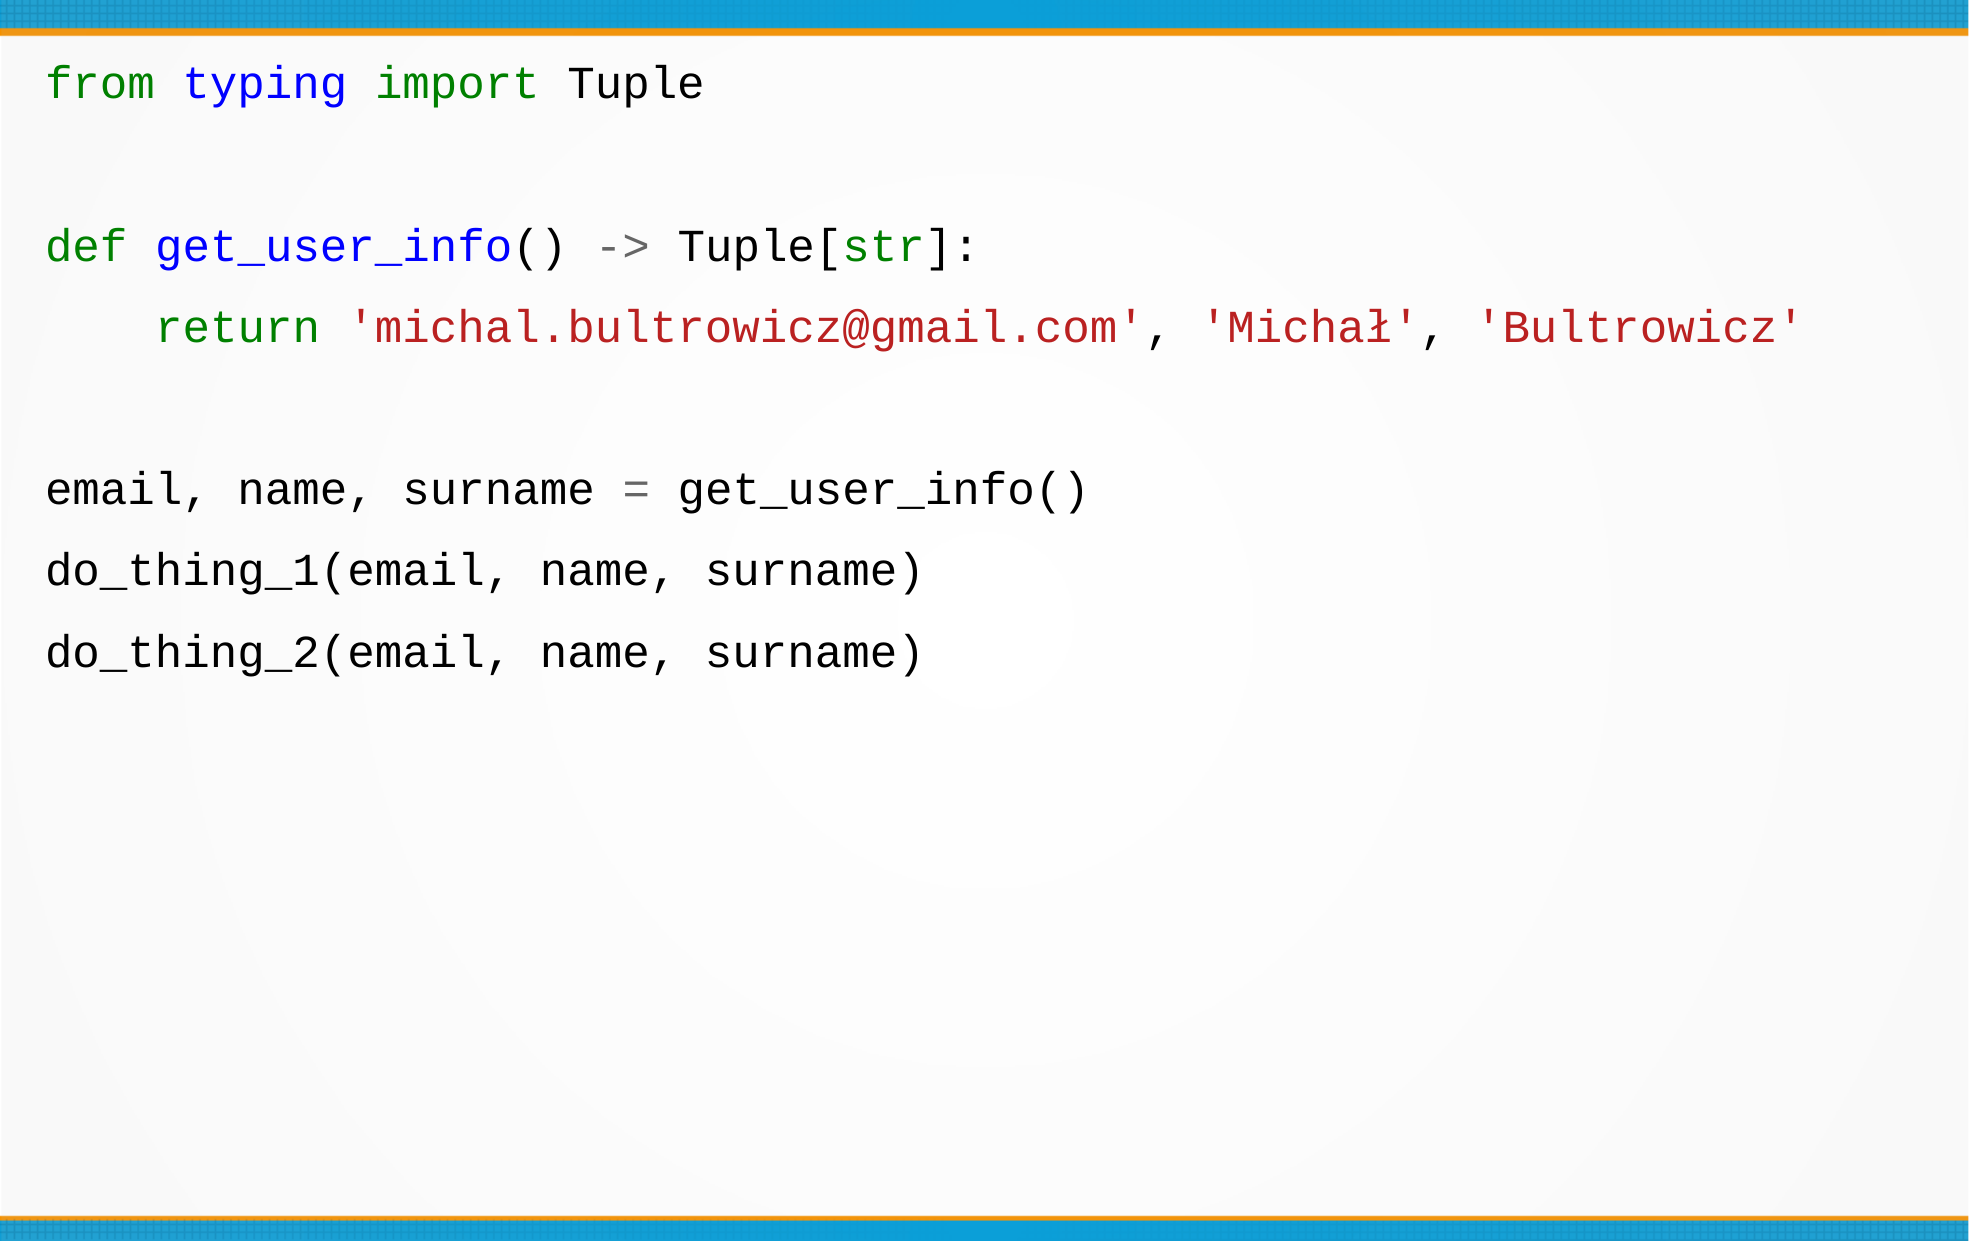

# from typing import Tuple
def get_user_info() -> Tuple[str]:
 return 'michal.bultrowicz@gmail.com', 'Michał', 'Bultrowicz'
email, name, surname = get_user_info()
do_thing_1(email, name, surname)
do_thing_2(email, name, surname)